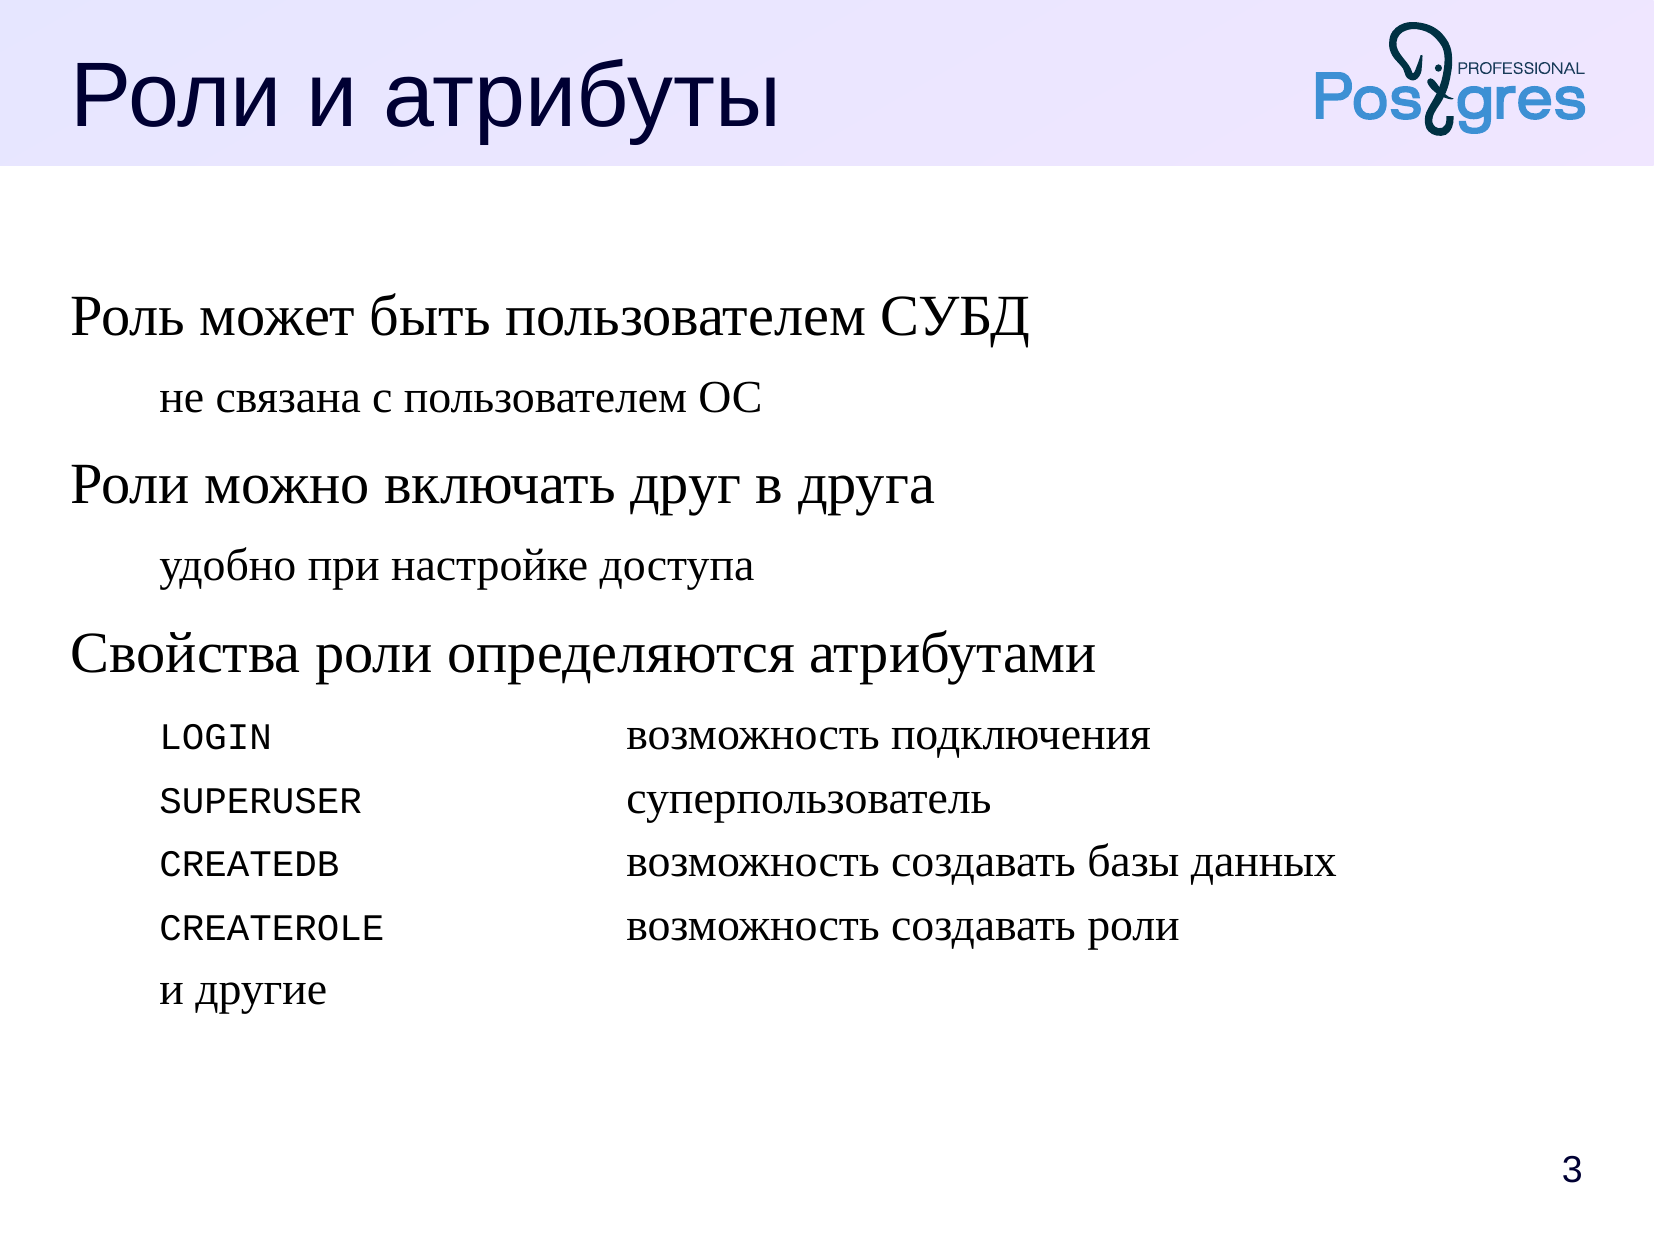

# Роли и атрибуты
Роль может быть пользователем СУБД
не связана с пользователем ОС
Роли можно включать друг в друга
удобно при настройке доступа
Свойства роли определяются атрибутами
LOGIN	возможность подключения
SUPERUSER	суперпользователь
CREATEDB	возможность создавать базы данных
CREATEROLE	возможность создавать роли
и другие